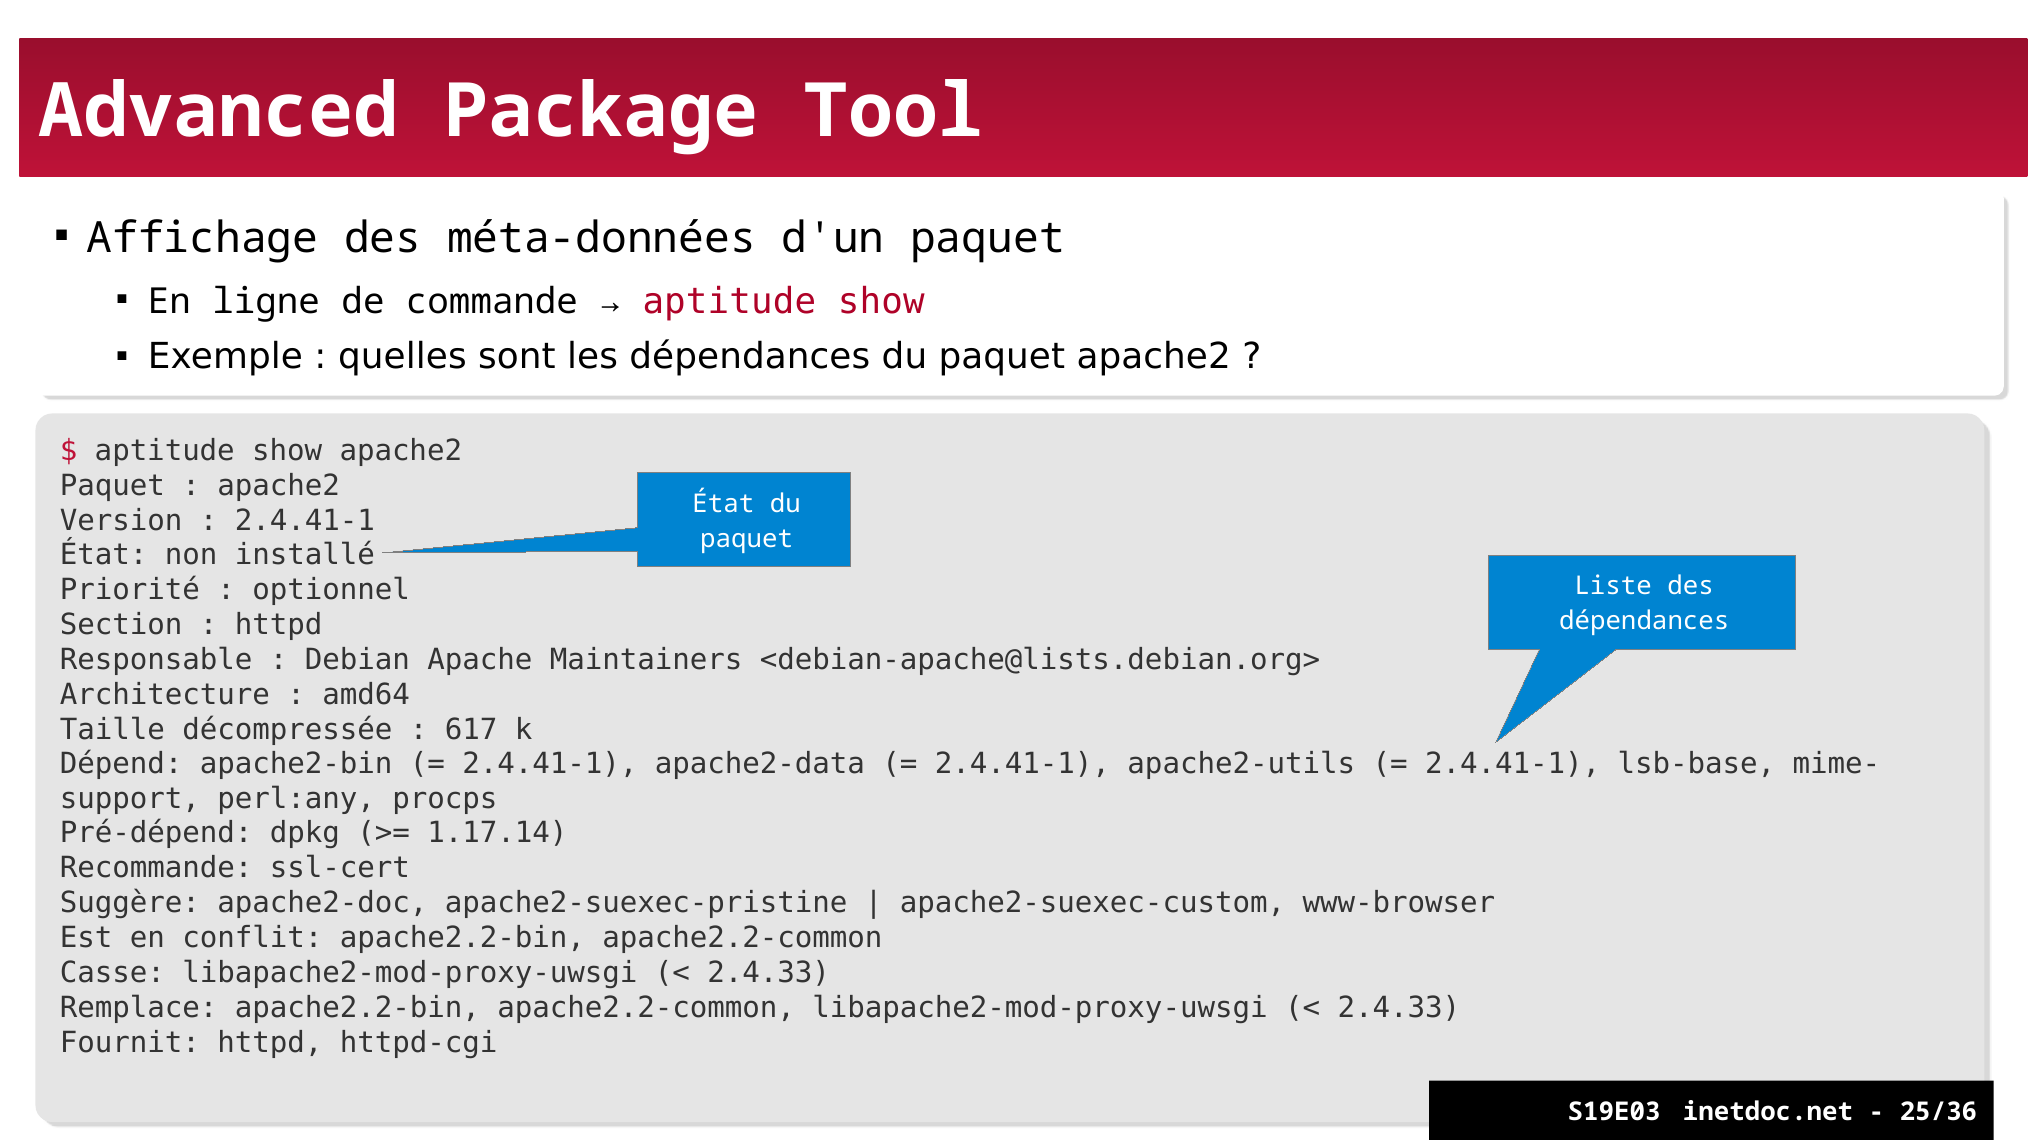

Advanced Package Tool
Affichage des méta-données d'un paquet
En ligne de commande → aptitude show
Exemple : quelles sont les dépendances du paquet apache2 ?
$ aptitude show apache2
Paquet : apache2
Version : 2.4.41-1
État: non installé
Priorité : optionnel
Section : httpd
Responsable : Debian Apache Maintainers <debian-apache@lists.debian.org>
Architecture : amd64
Taille décompressée : 617 k
Dépend: apache2-bin (= 2.4.41-1), apache2-data (= 2.4.41-1), apache2-utils (= 2.4.41-1), lsb-base, mime-support, perl:any, procps
Pré-dépend: dpkg (>= 1.17.14)
Recommande: ssl-cert
Suggère: apache2-doc, apache2-suexec-pristine | apache2-suexec-custom, www-browser
Est en conflit: apache2.2-bin, apache2.2-common
Casse: libapache2-mod-proxy-uwsgi (< 2.4.33)
Remplace: apache2.2-bin, apache2.2-common, libapache2-mod-proxy-uwsgi (< 2.4.33)
Fournit: httpd, httpd-cgi
État du paquet
Liste des dépendances
S19E03	inetdoc.net - /36